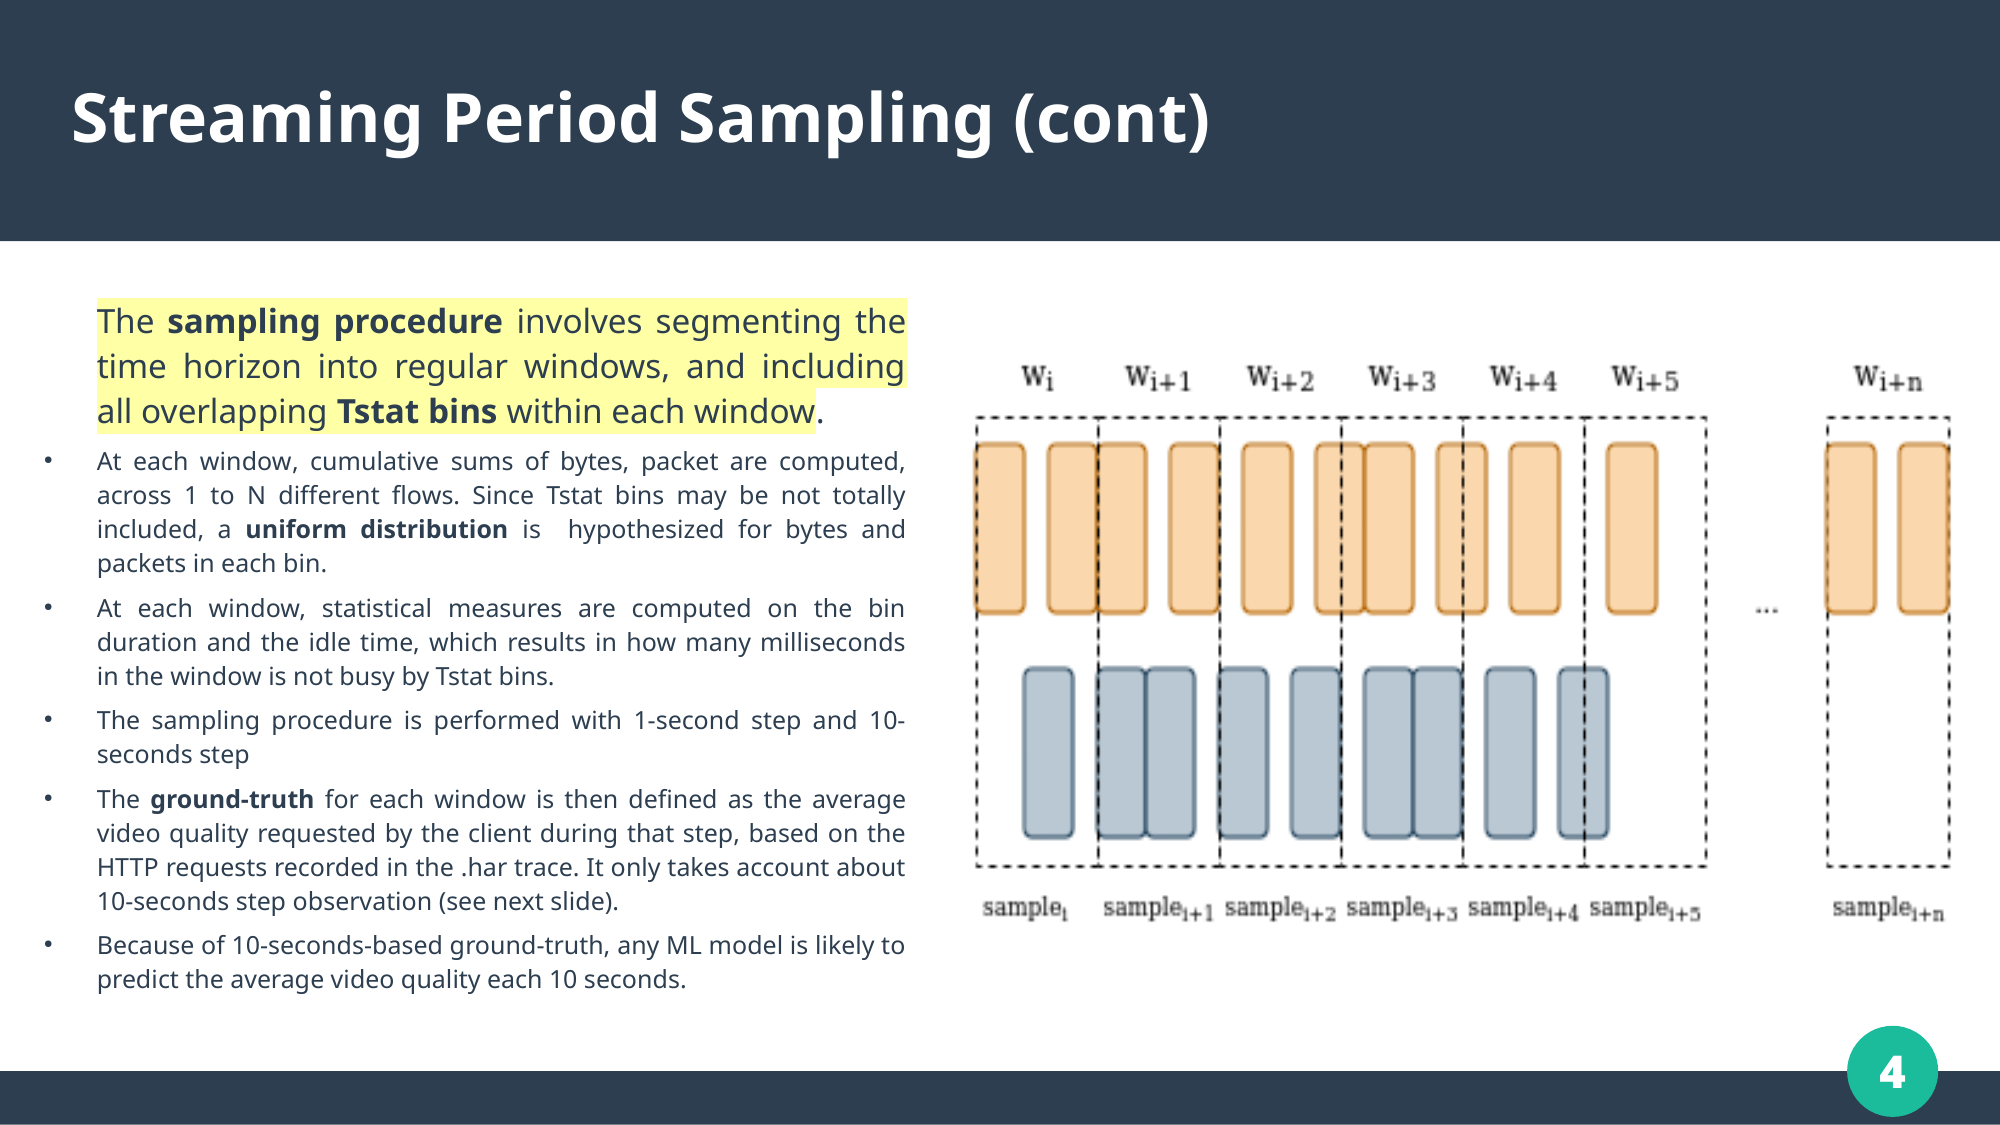

# Streaming Period Sampling (cont)
The sampling procedure involves segmenting the time horizon into regular windows, and including all overlapping Tstat bins within each window.
At each window, cumulative sums of bytes, packet are computed, across 1 to N different flows. Since Tstat bins may be not totally included, a uniform distribution is hypothesized for bytes and packets in each bin.
At each window, statistical measures are computed on the bin duration and the idle time, which results in how many milliseconds in the window is not busy by Tstat bins.
The sampling procedure is performed with 1-second step and 10-seconds step
The ground-truth for each window is then defined as the average video quality requested by the client during that step, based on the HTTP requests recorded in the .har trace. It only takes account about 10-seconds step observation (see next slide).
Because of 10-seconds-based ground-truth, any ML model is likely to predict the average video quality each 10 seconds.